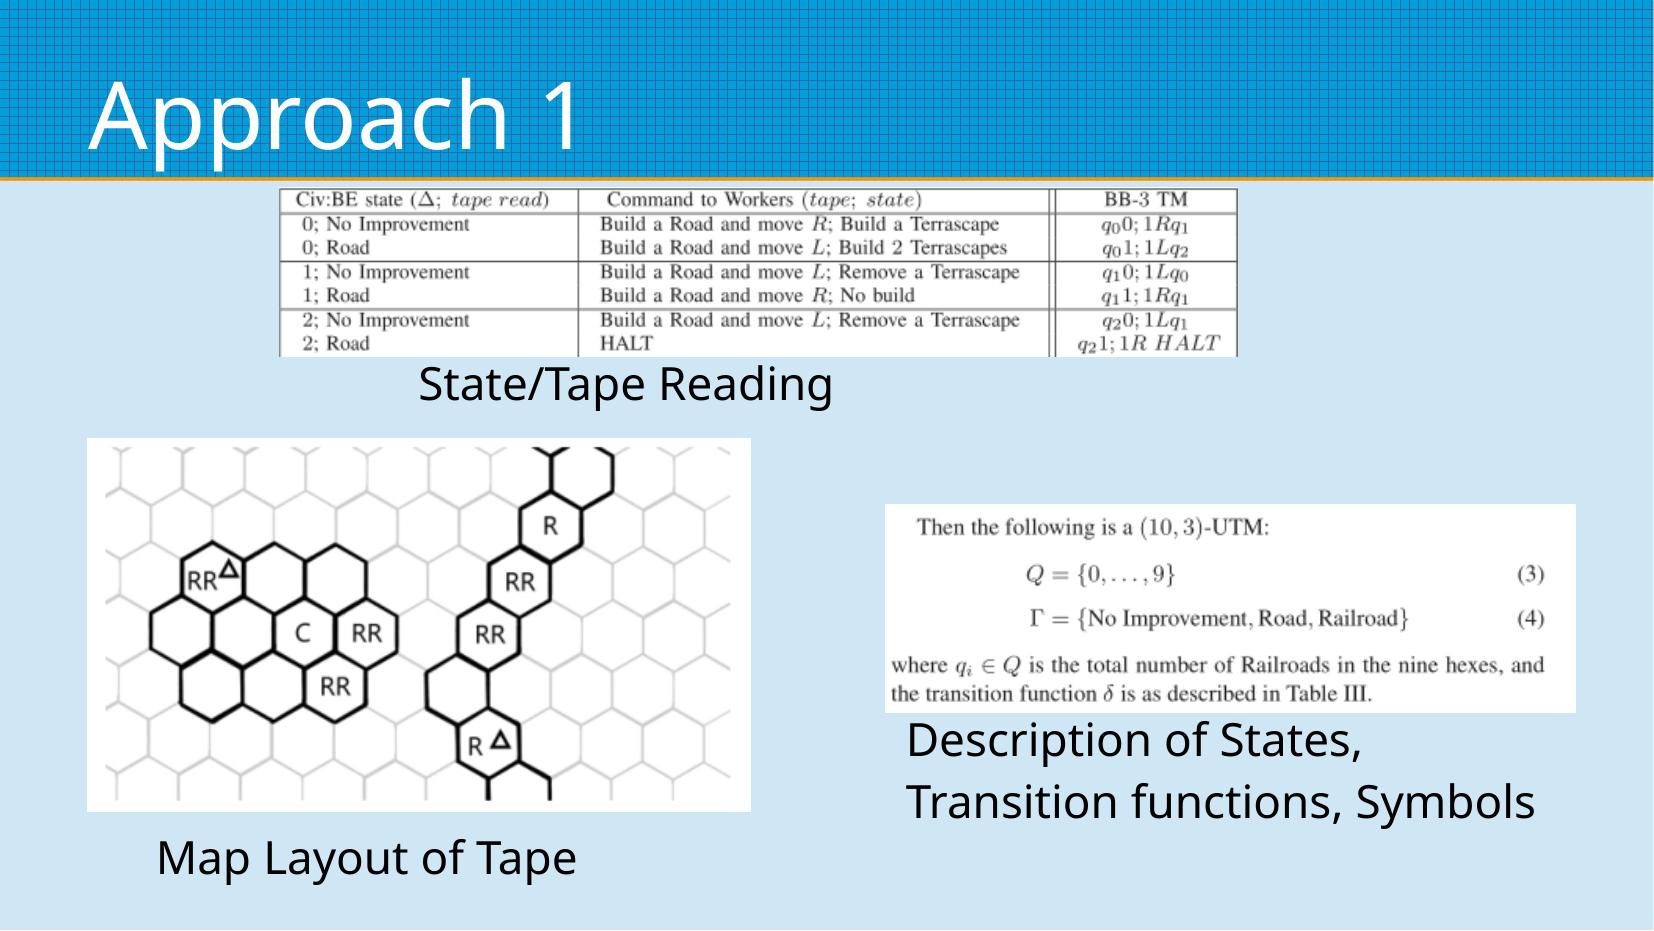

# Approach 1
State/Tape Reading
Description of States, Transition functions, Symbols
Map Layout of Tape